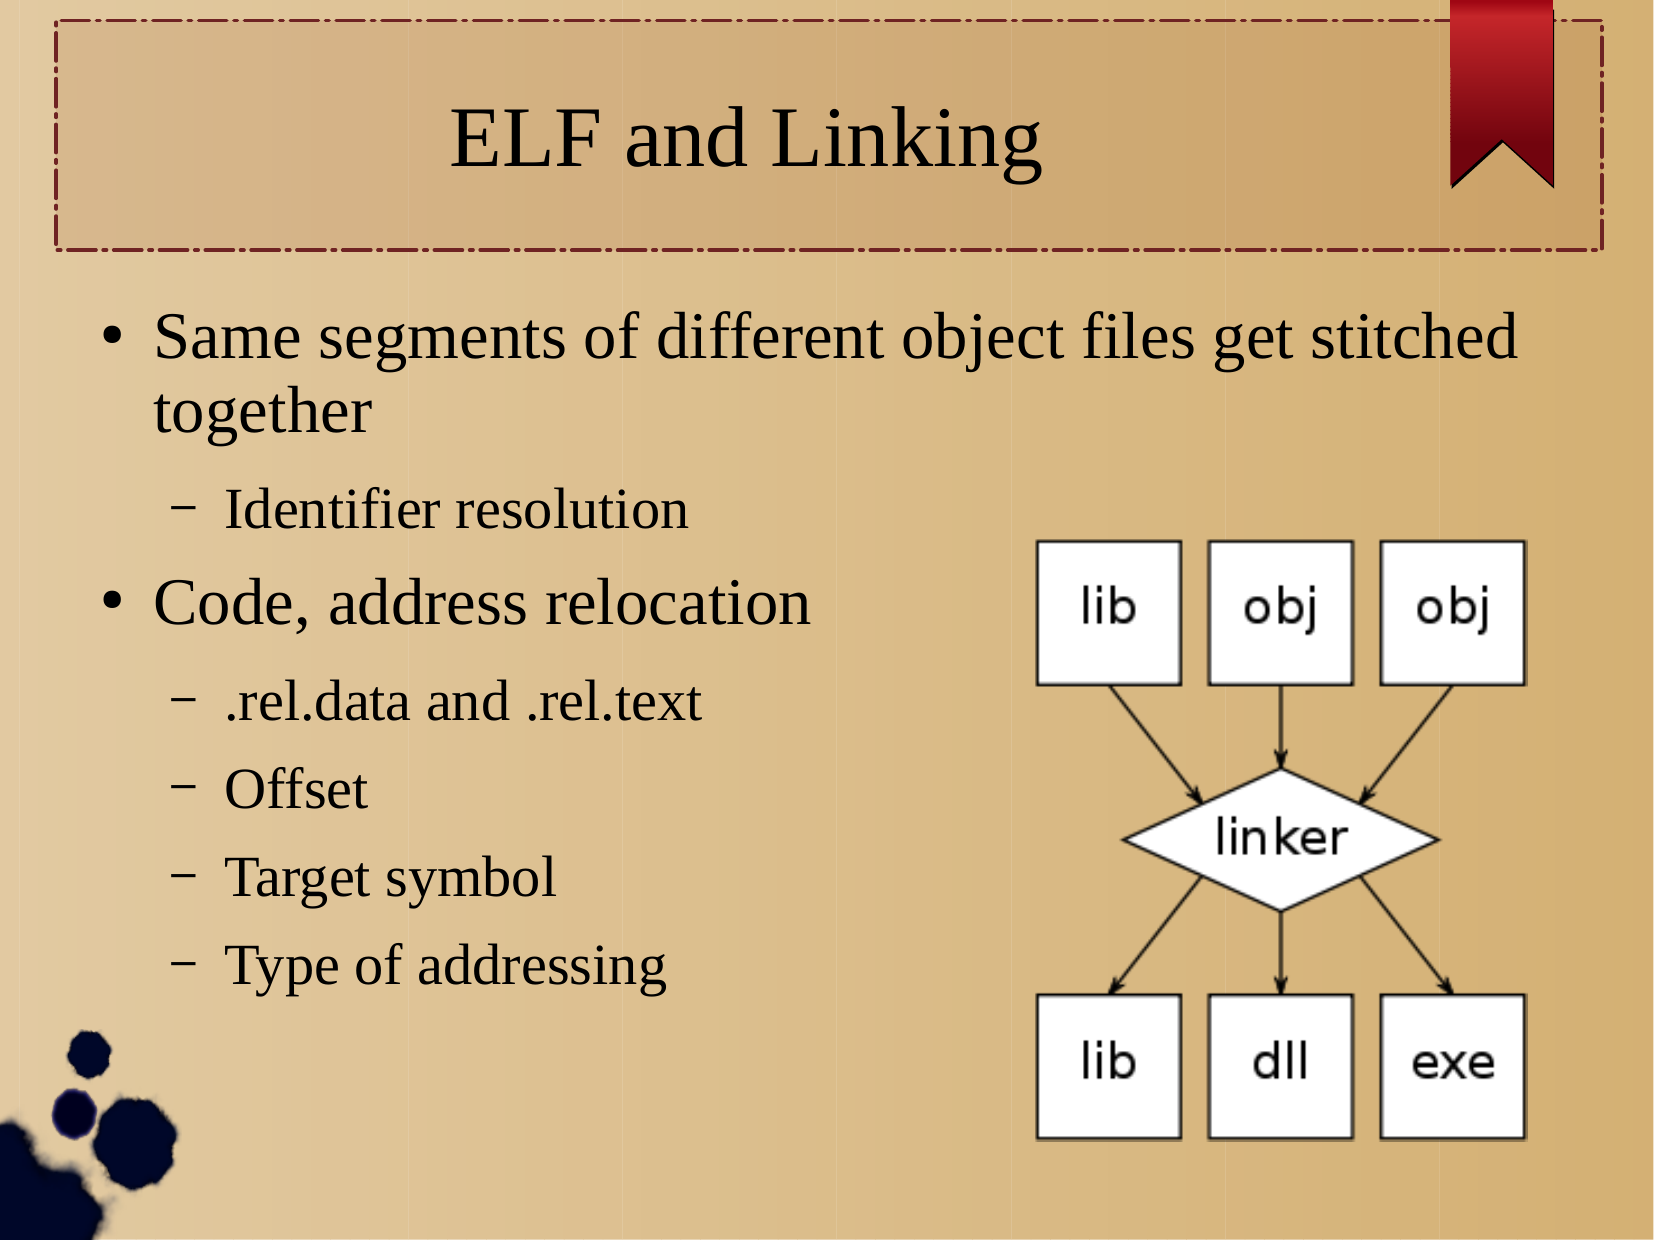

# ELF and Linking
Same segments of different object files get stitched together
Identifier resolution
Code, address relocation
.rel.data and .rel.text
Offset
Target symbol
Type of addressing